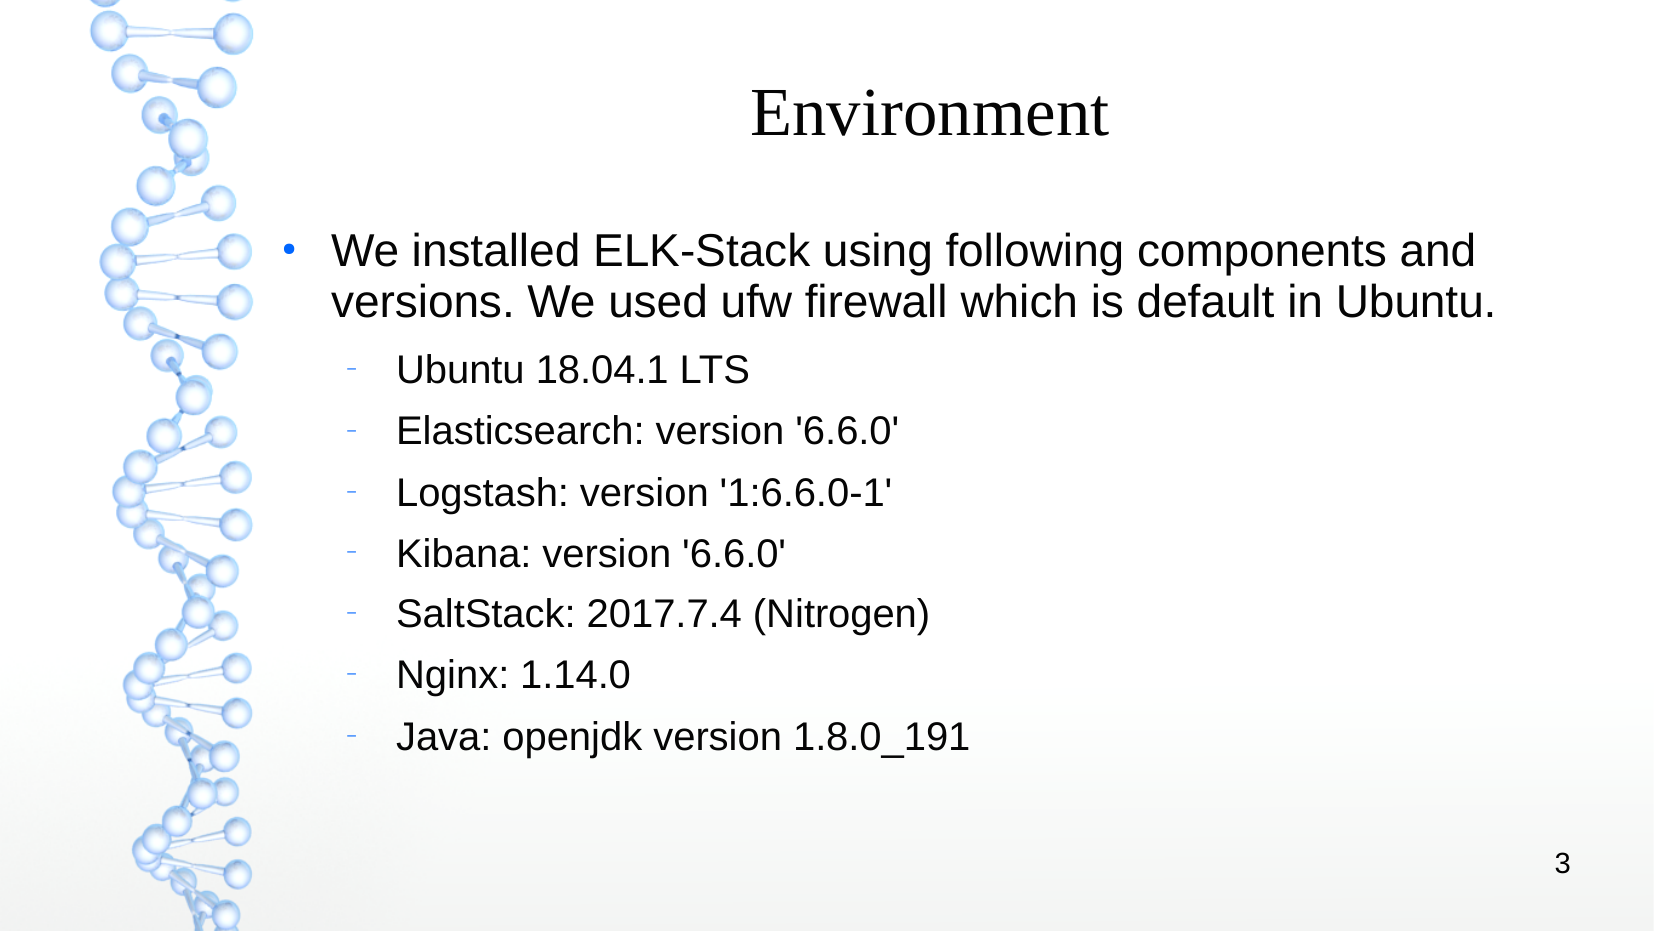

# Environment
We installed ELK-Stack using following components and versions. We used ufw firewall which is default in Ubuntu.
Ubuntu 18.04.1 LTS
Elasticsearch: version '6.6.0'
Logstash: version '1:6.6.0-1'
Kibana: version '6.6.0'
SaltStack: 2017.7.4 (Nitrogen)
Nginx: 1.14.0
Java: openjdk version 1.8.0_191
3